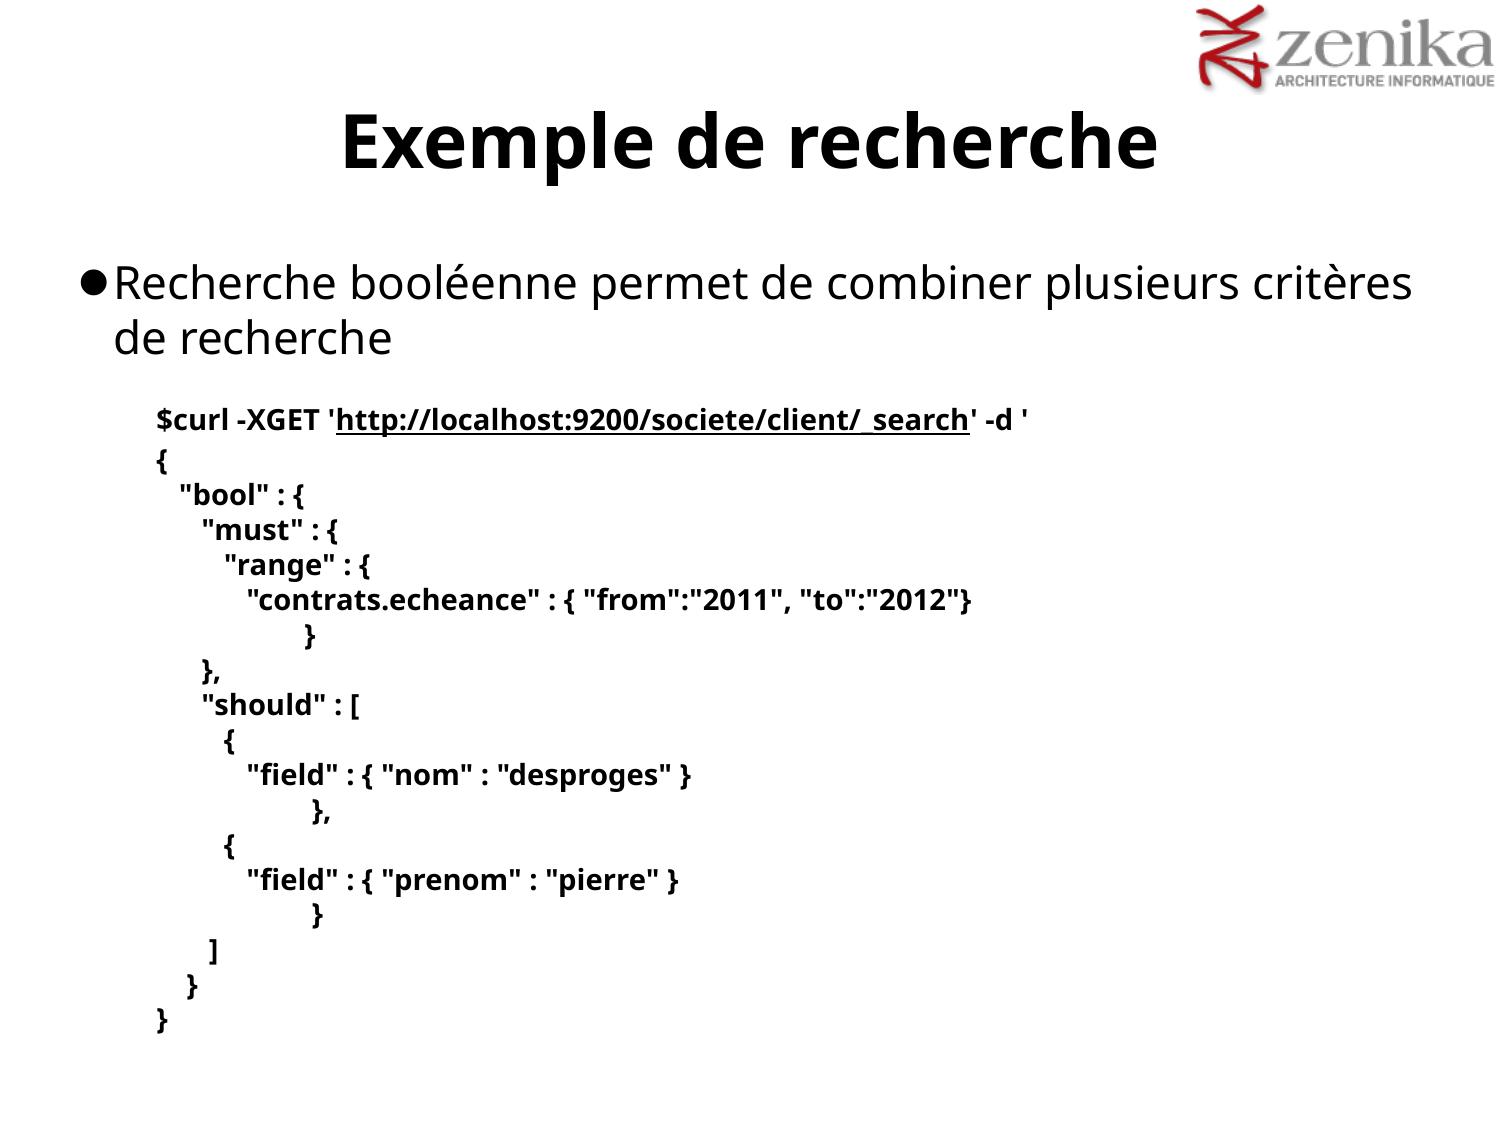

Exemple de recherche
Recherche booléenne permet de combiner plusieurs critères de recherche
$curl -XGET 'http://localhost:9200/societe/client/_search' -d '
{
 "bool" : {
 "must" : {
 "range" : {
 "contrats.echeance" : { "from":"2011", "to":"2012"}
		}
 },
 "should" : [
 {
 "field" : { "nom" : "desproges" }
		 },
 {
 "field" : { "prenom" : "pierre" }
		 }
 ]
 }
}